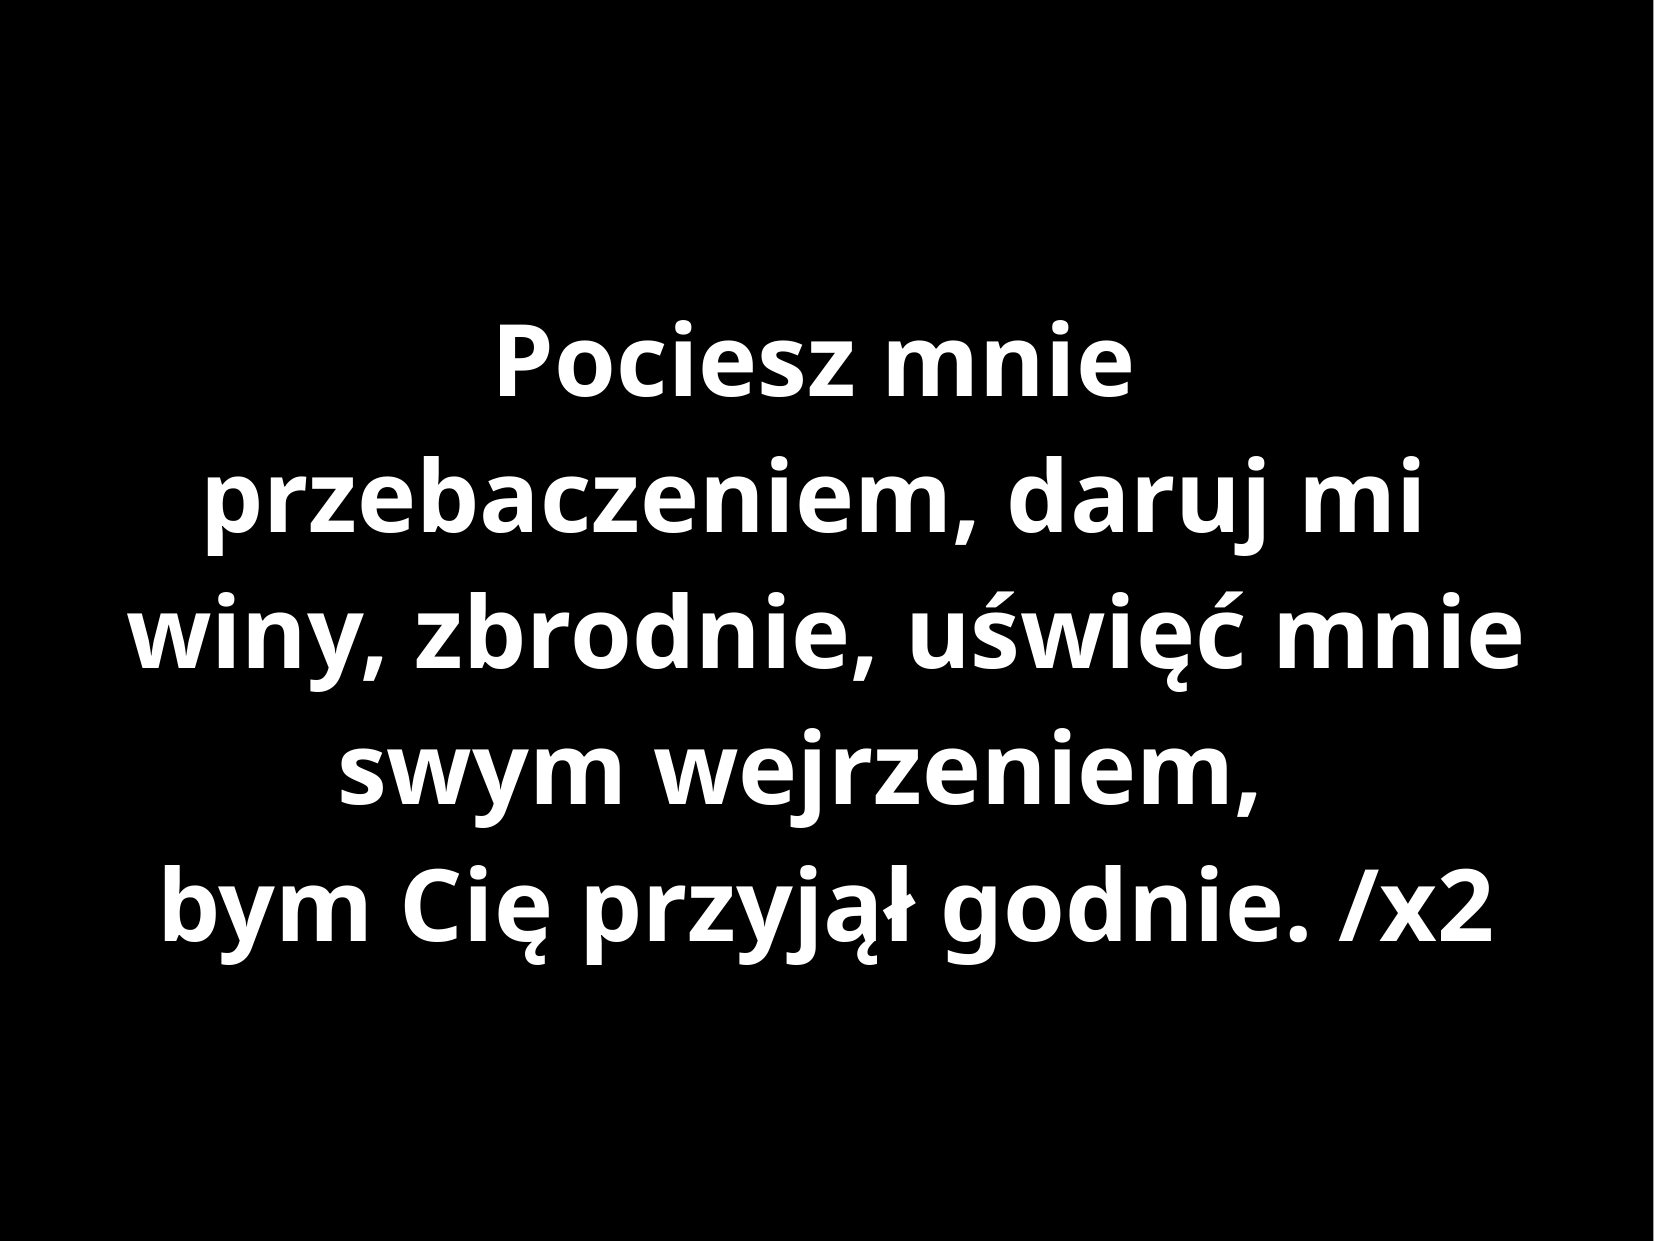

# Pociesz mnie przebaczeniem, daruj mi winy, zbrodnie, uświęć mnie swym wejrzeniem, bym Cię przyjął godnie. /x2